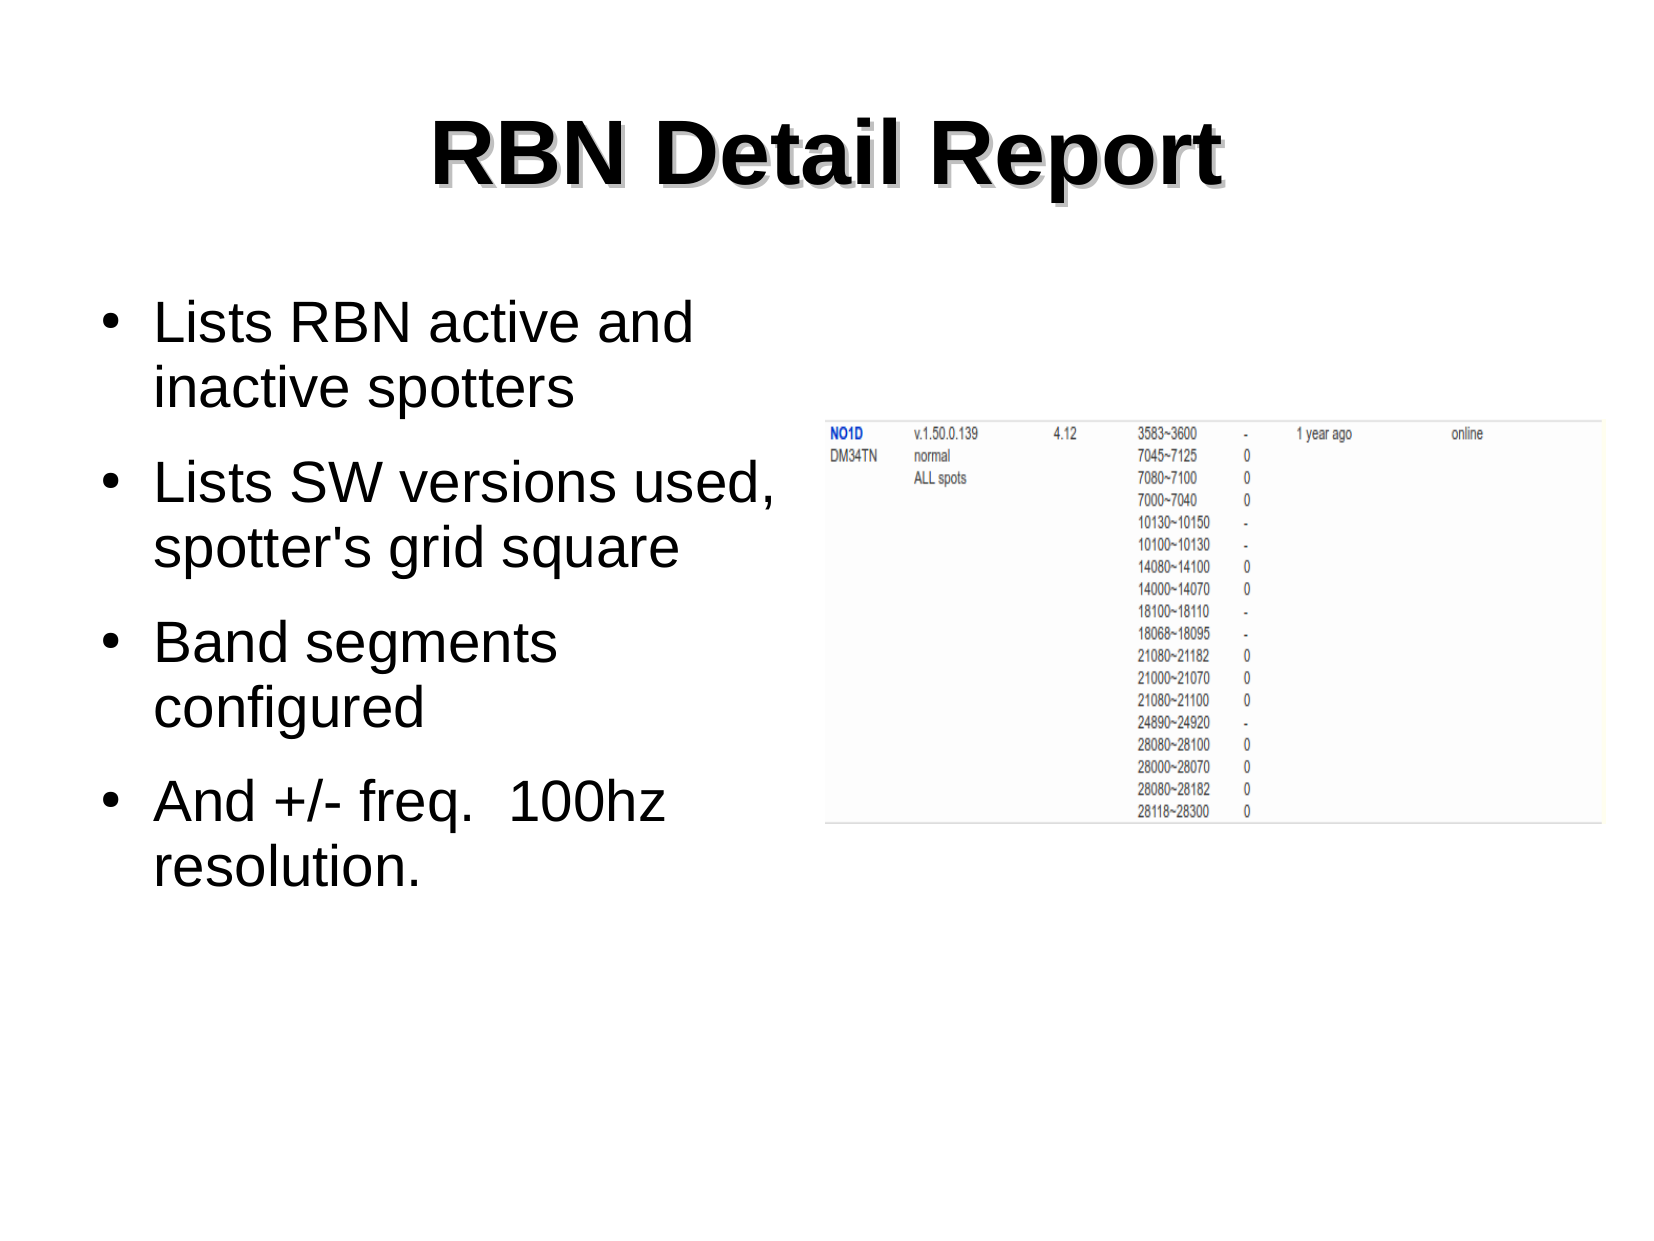

# RBN Detail Report
Lists RBN active and inactive spotters
Lists SW versions used, spotter's grid square
Band segments configured
And +/- freq. 100hz resolution.